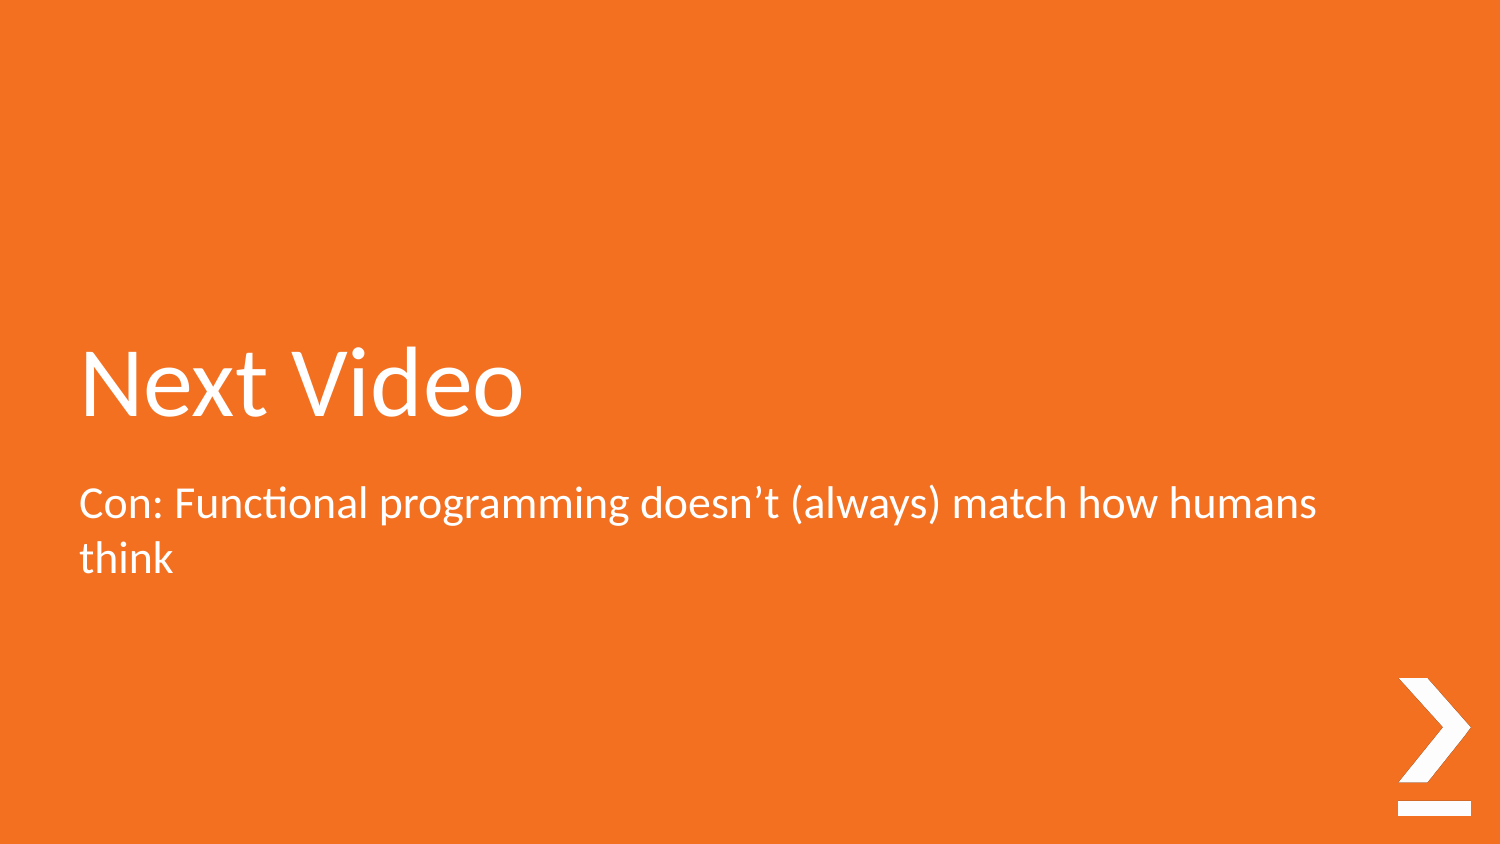

# Next Video
Con: Functional programming doesn’t (always) match how humans think